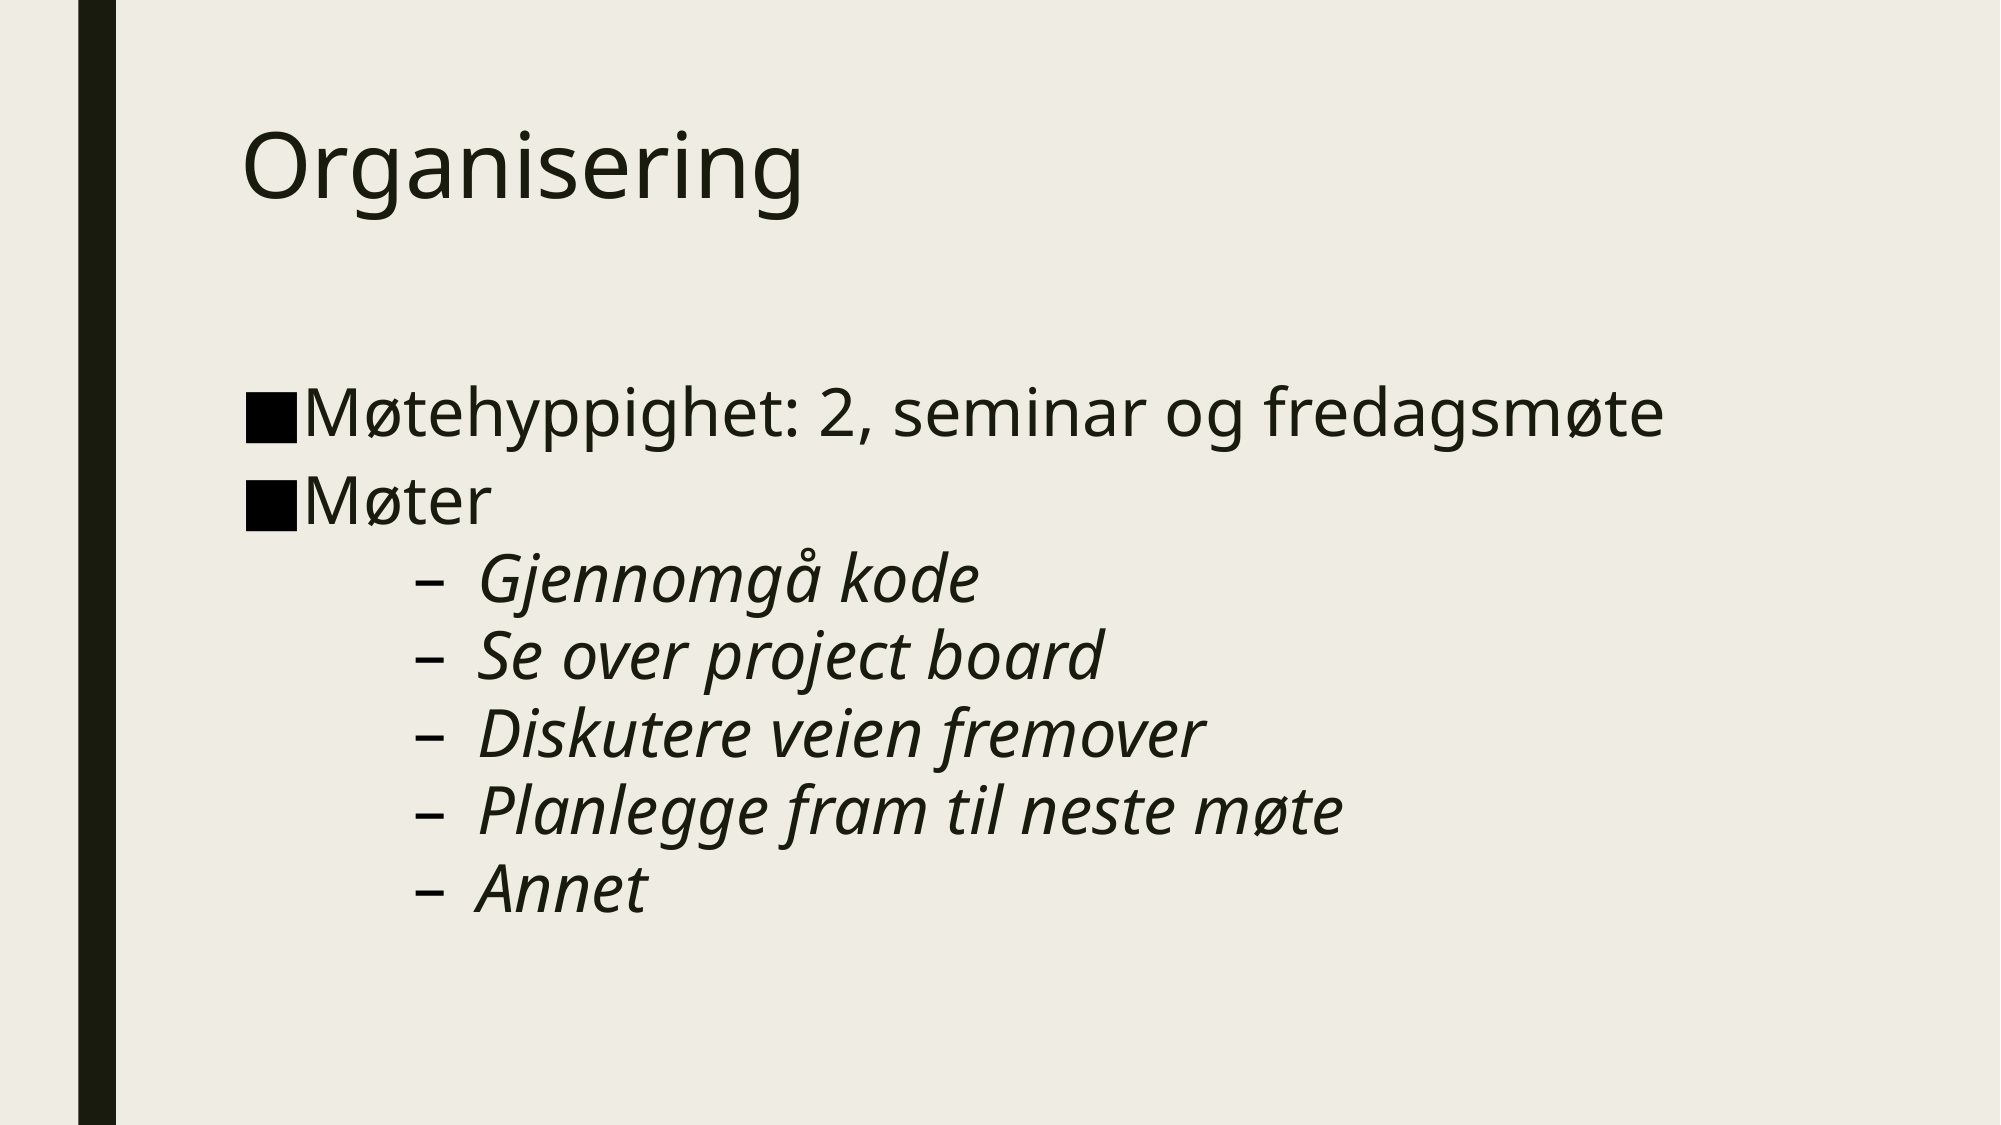

# Organisering
Møtehyppighet: 2, seminar og fredagsmøte
Møter
Gjennomgå kode
Se over project board
Diskutere veien fremover
Planlegge fram til neste møte
Annet